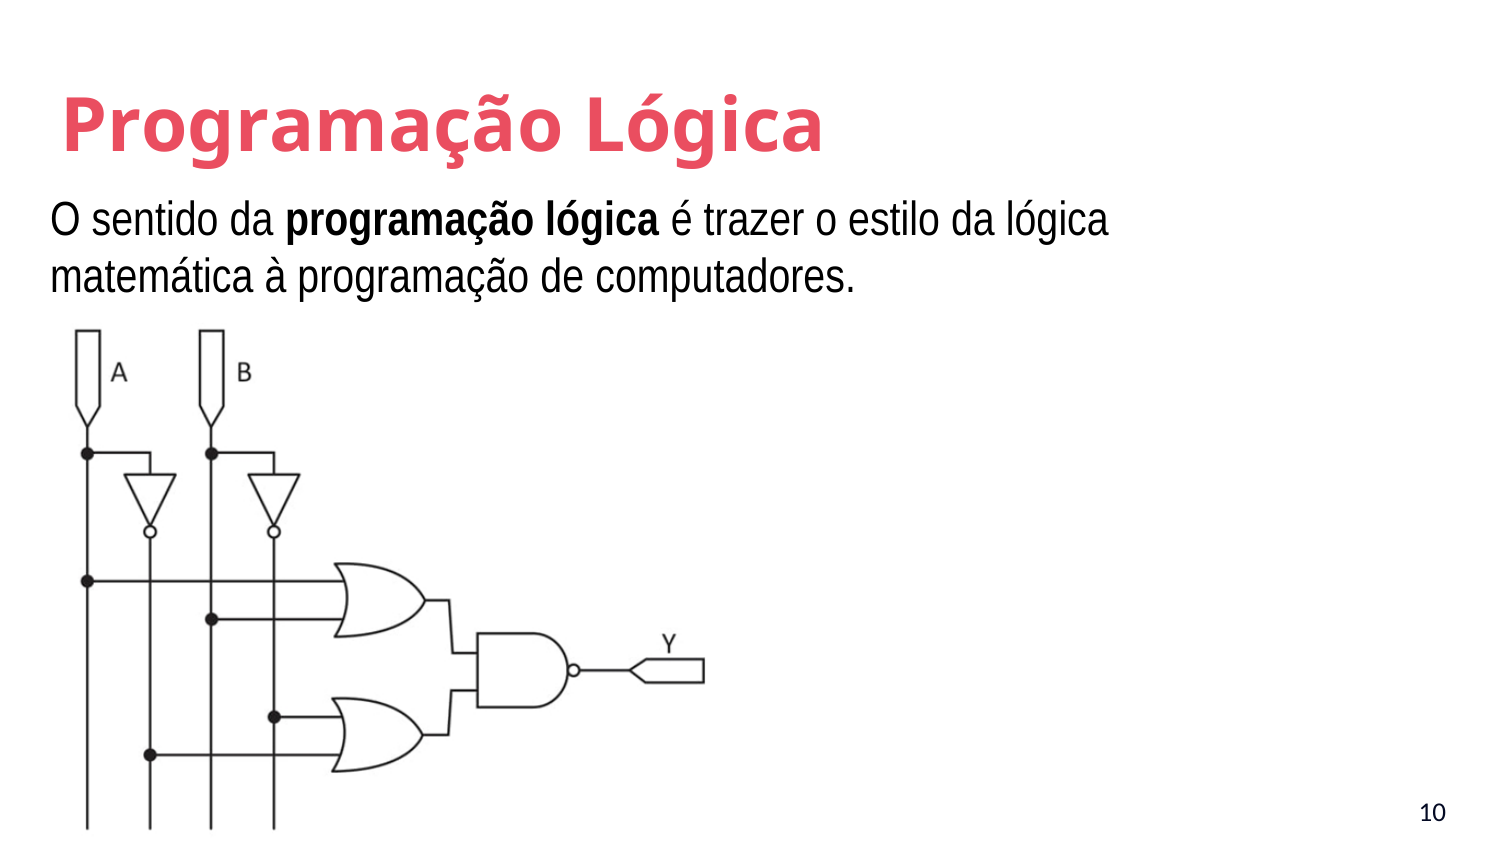

Programação Lógica
# O sentido da programação lógica é trazer o estilo da lógica matemática à programação de computadores.
3